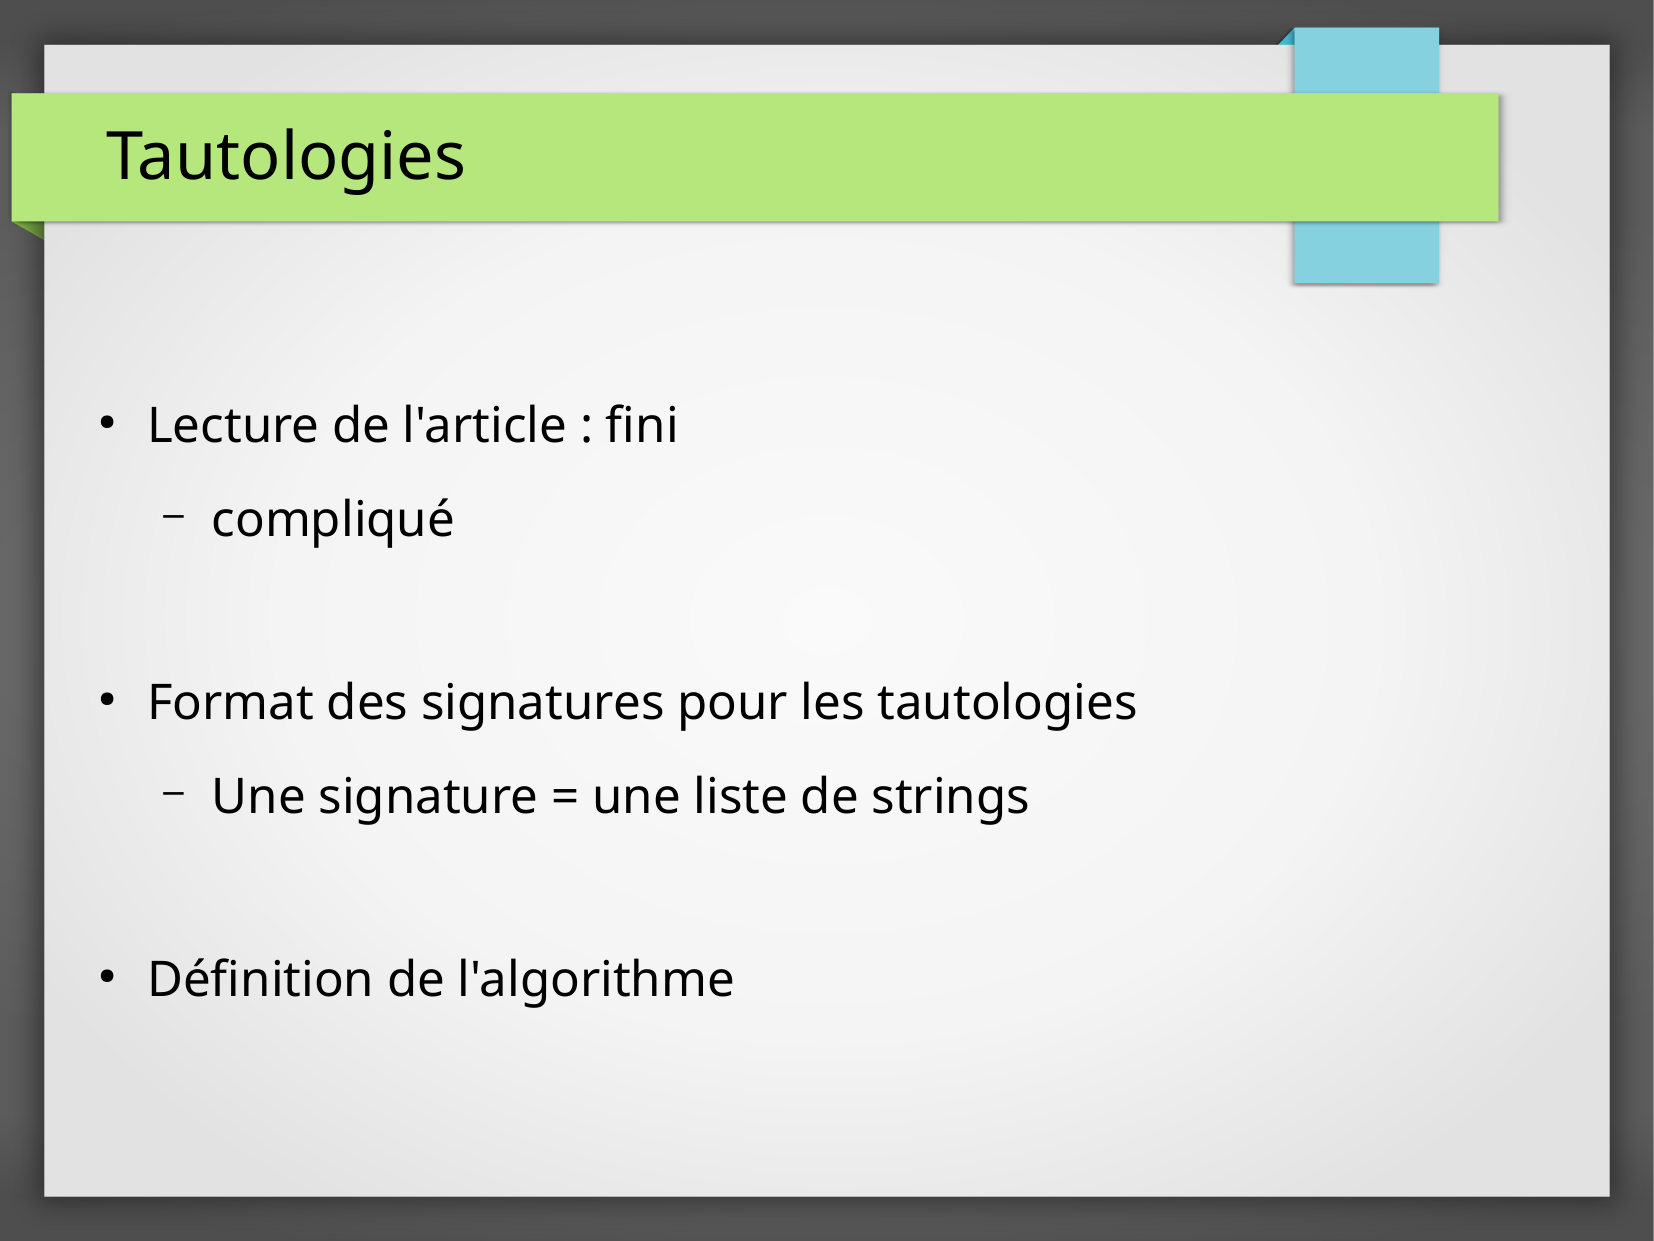

# Tautologies
Lecture de l'article : fini
compliqué
Format des signatures pour les tautologies
Une signature = une liste de strings
Définition de l'algorithme